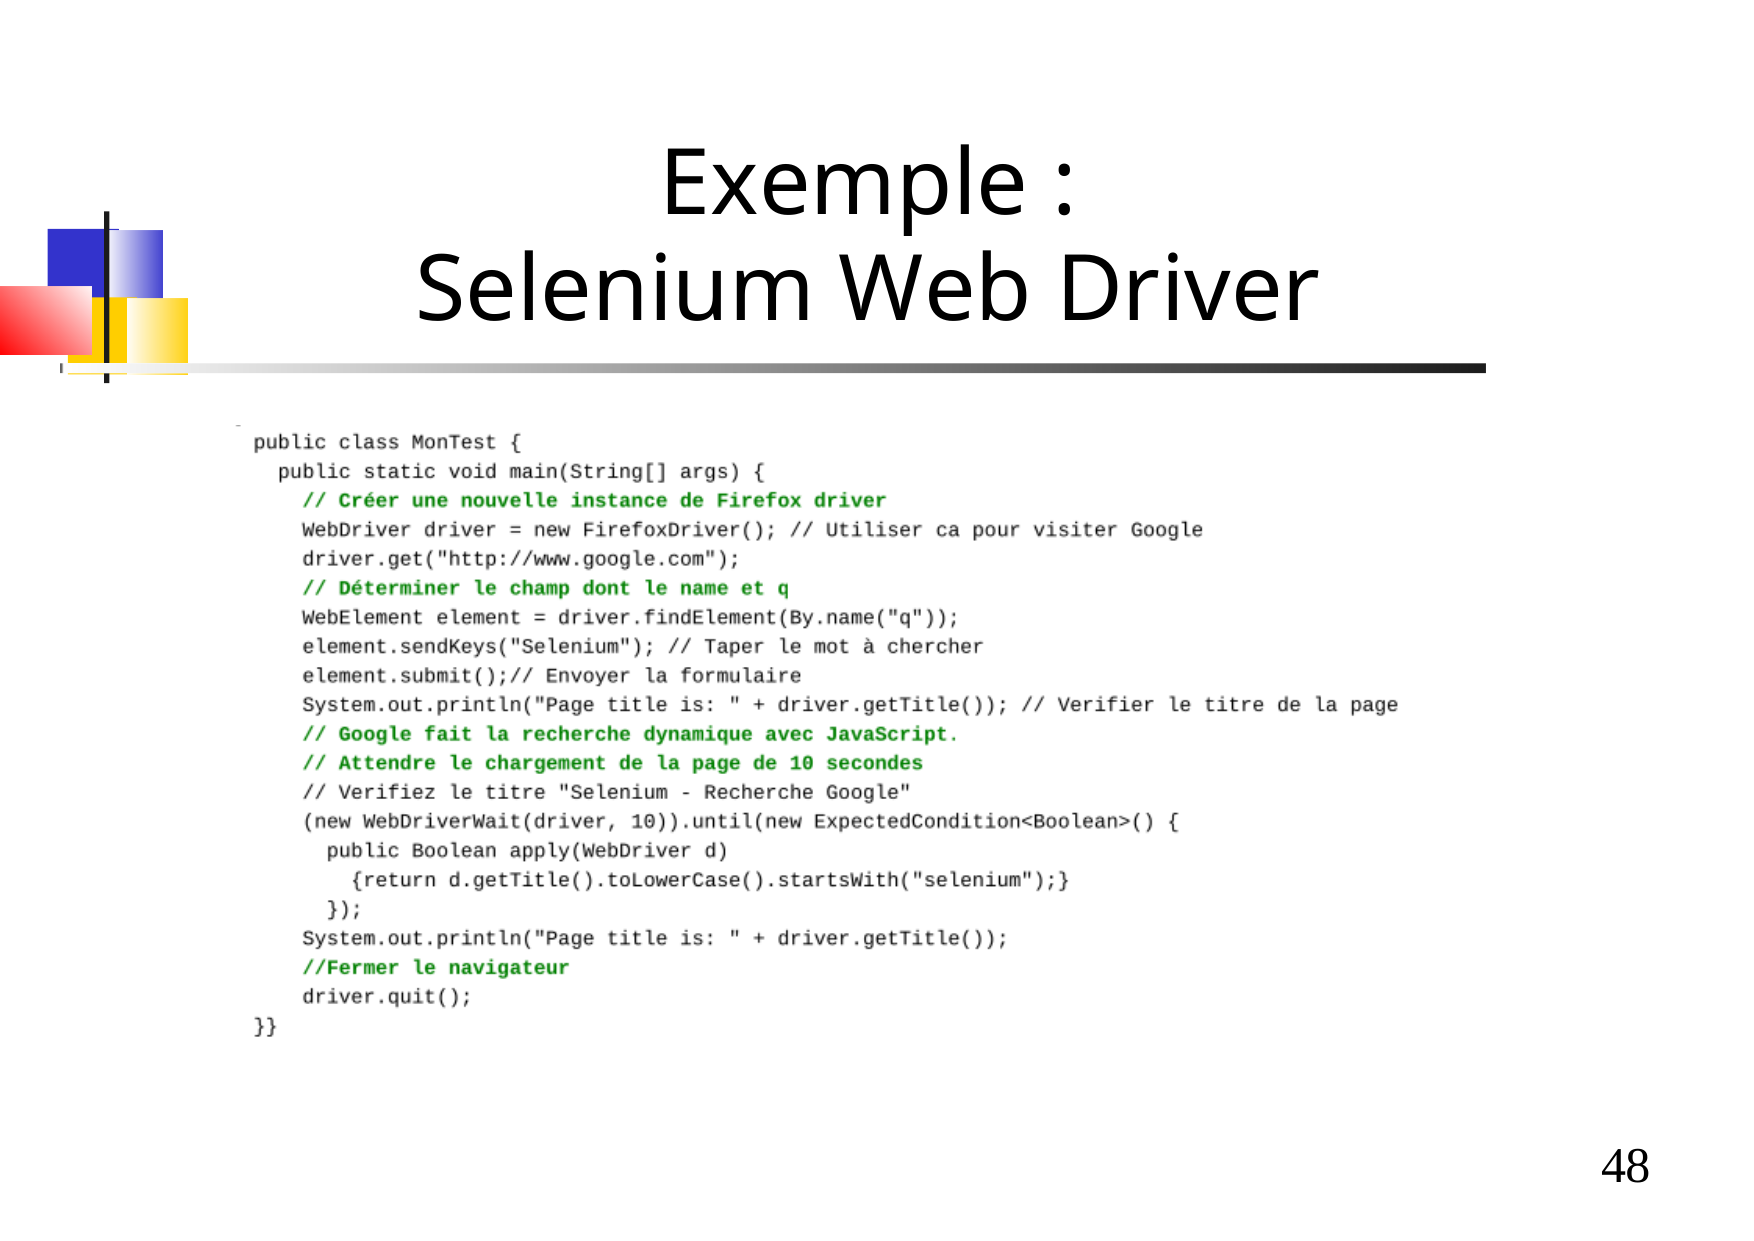

# Exemple : Selenium Web Driver
48